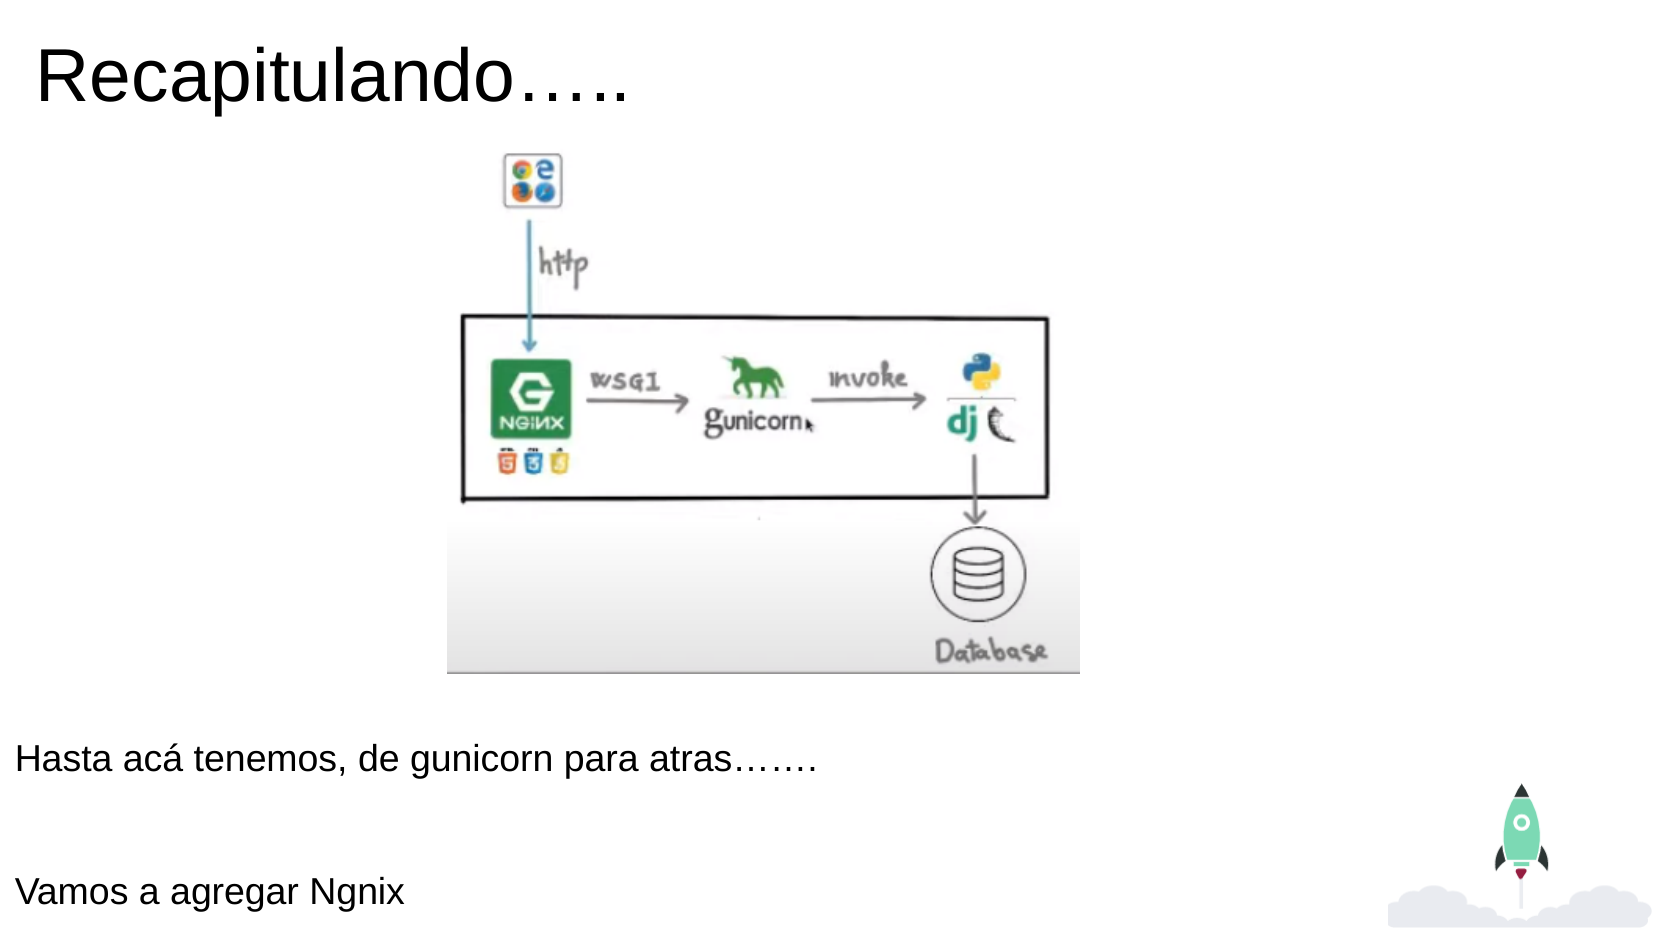

Recapitulando…..
Hasta acá tenemos, de gunicorn para atras…….
Vamos a agregar Ngnix